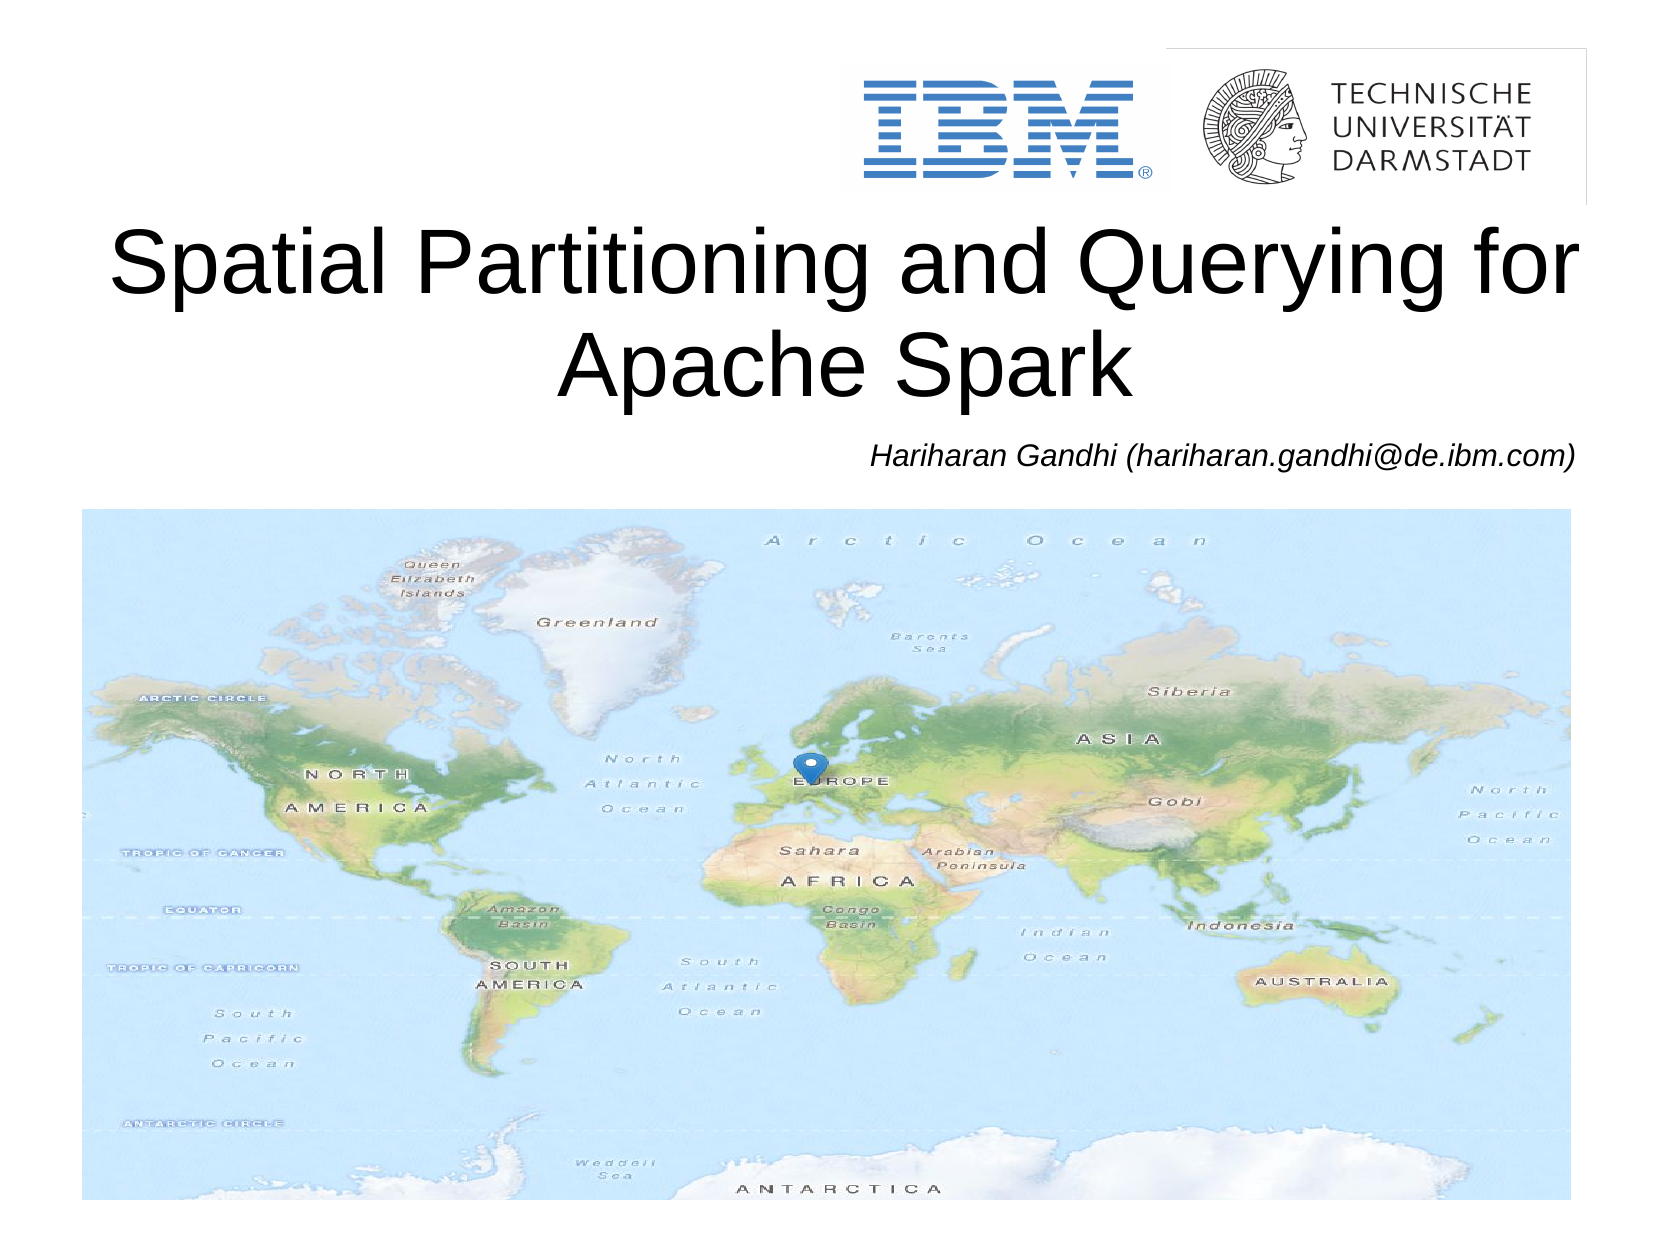

# Spatial Partitioning and Querying for Apache Spark
Hariharan Gandhi (hariharan.gandhi@de.ibm.com)